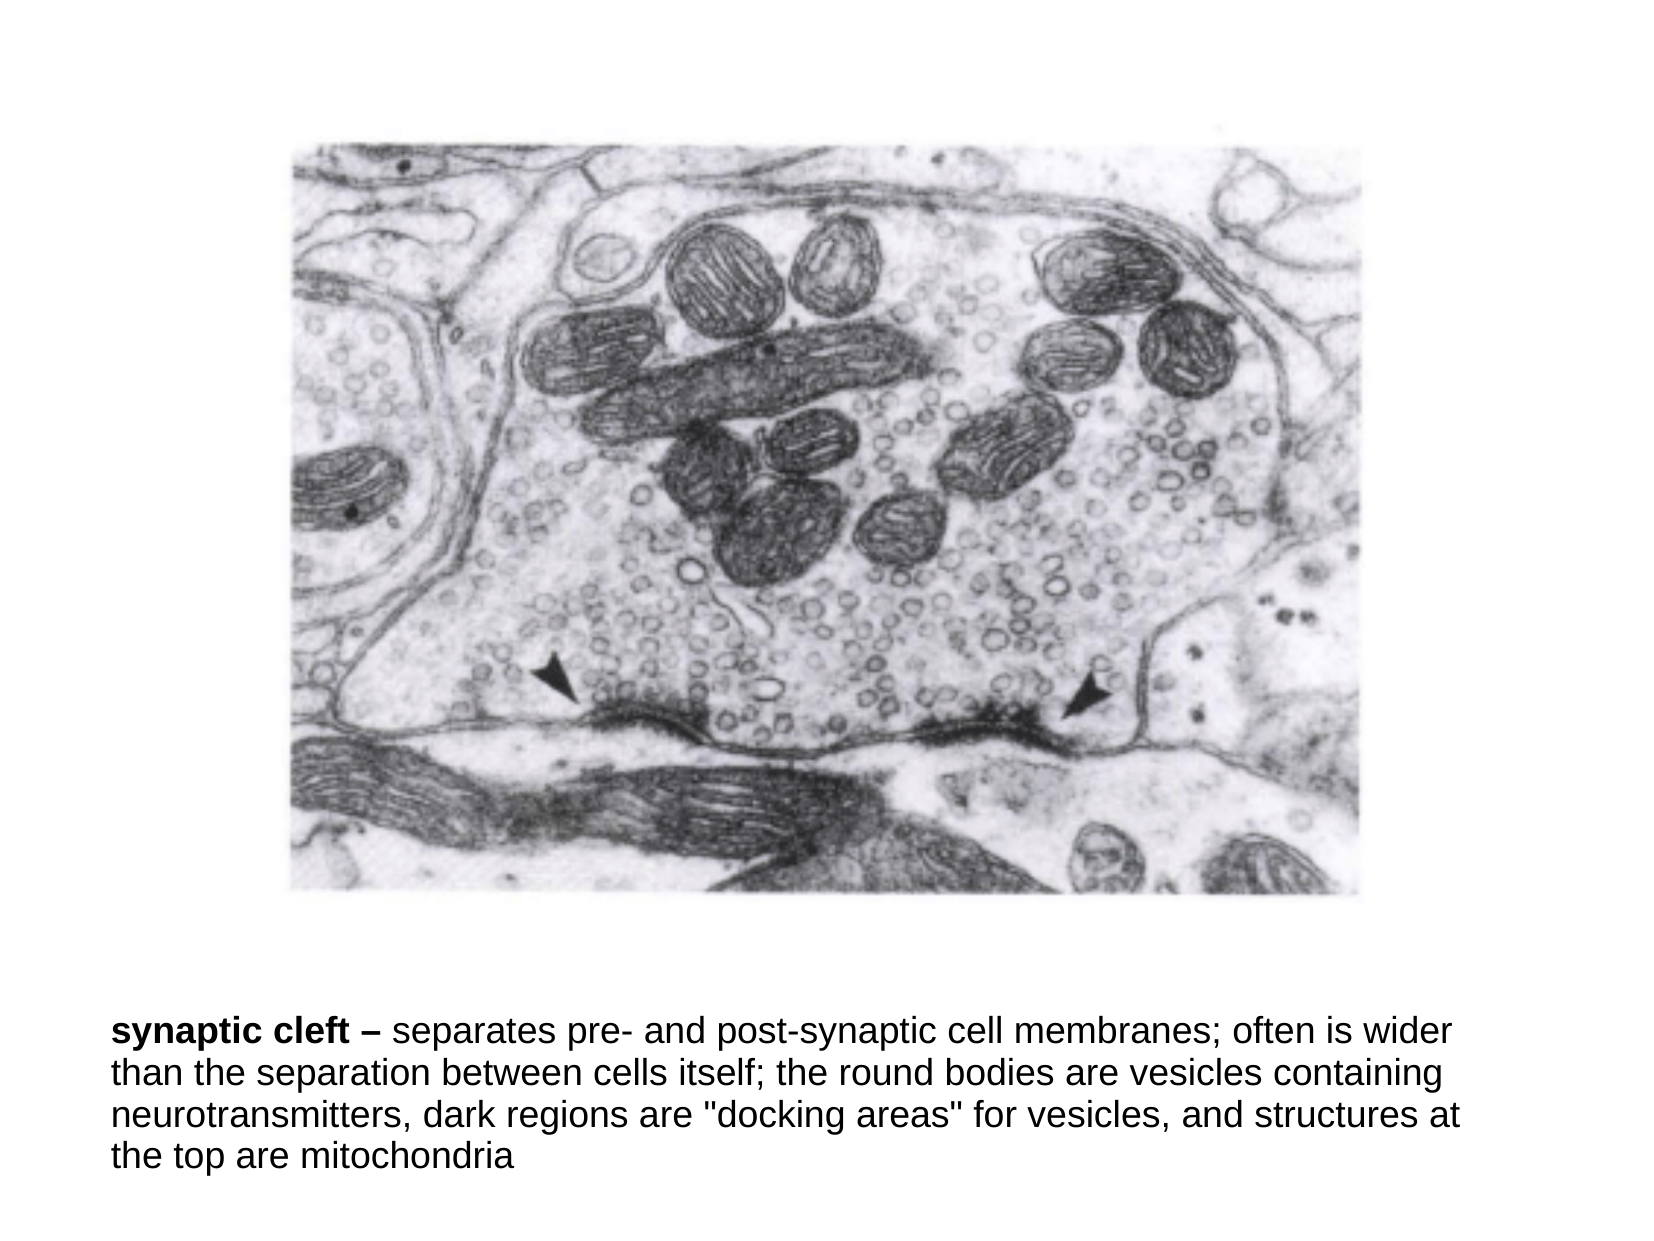

synaptic cleft – separates pre- and post-synaptic cell membranes; often is wider than the separation between cells itself; the round bodies are vesicles containing neurotransmitters, dark regions are "docking areas" for vesicles, and structures at the top are mitochondria